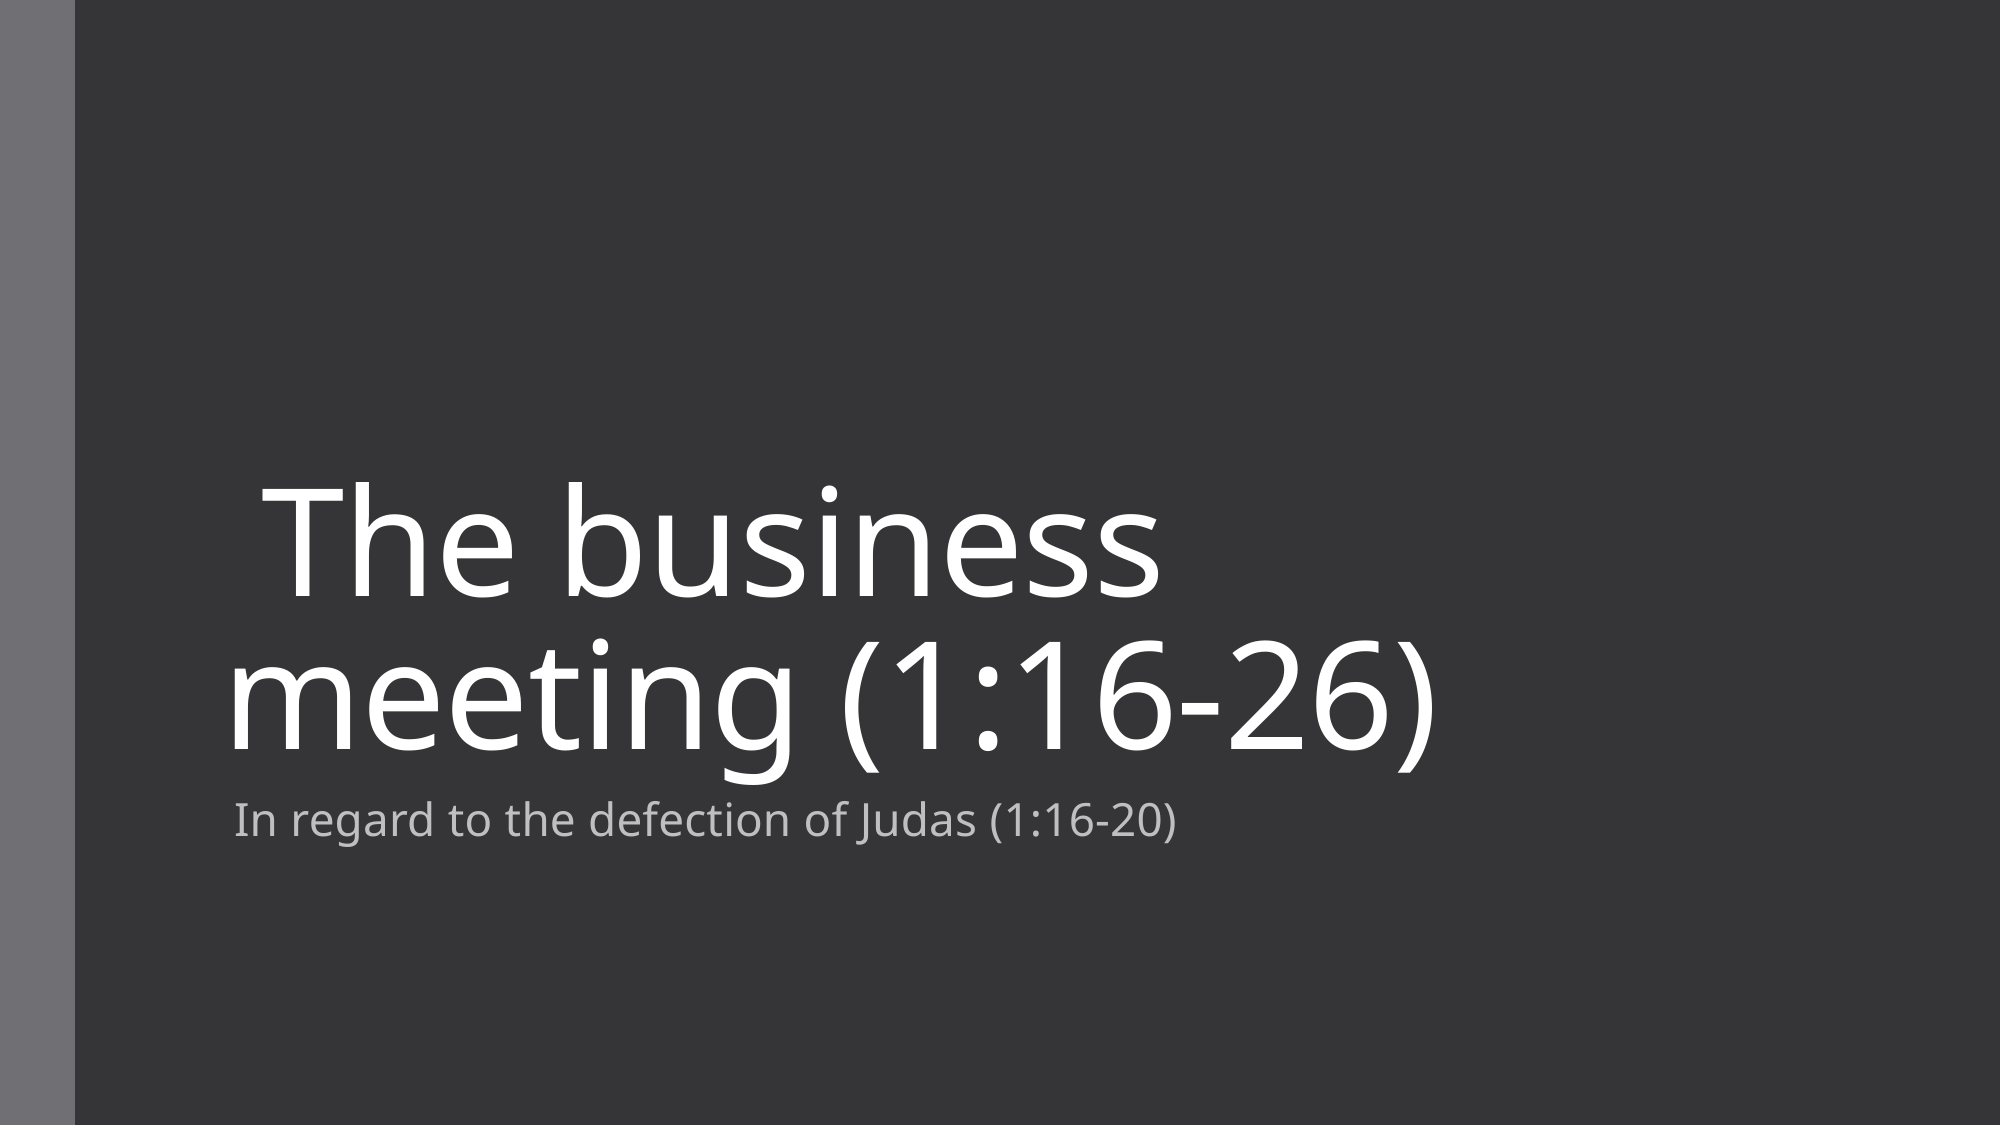

# The business meeting (1:16-26)
 In regard to the defection of Judas (1:16-20)